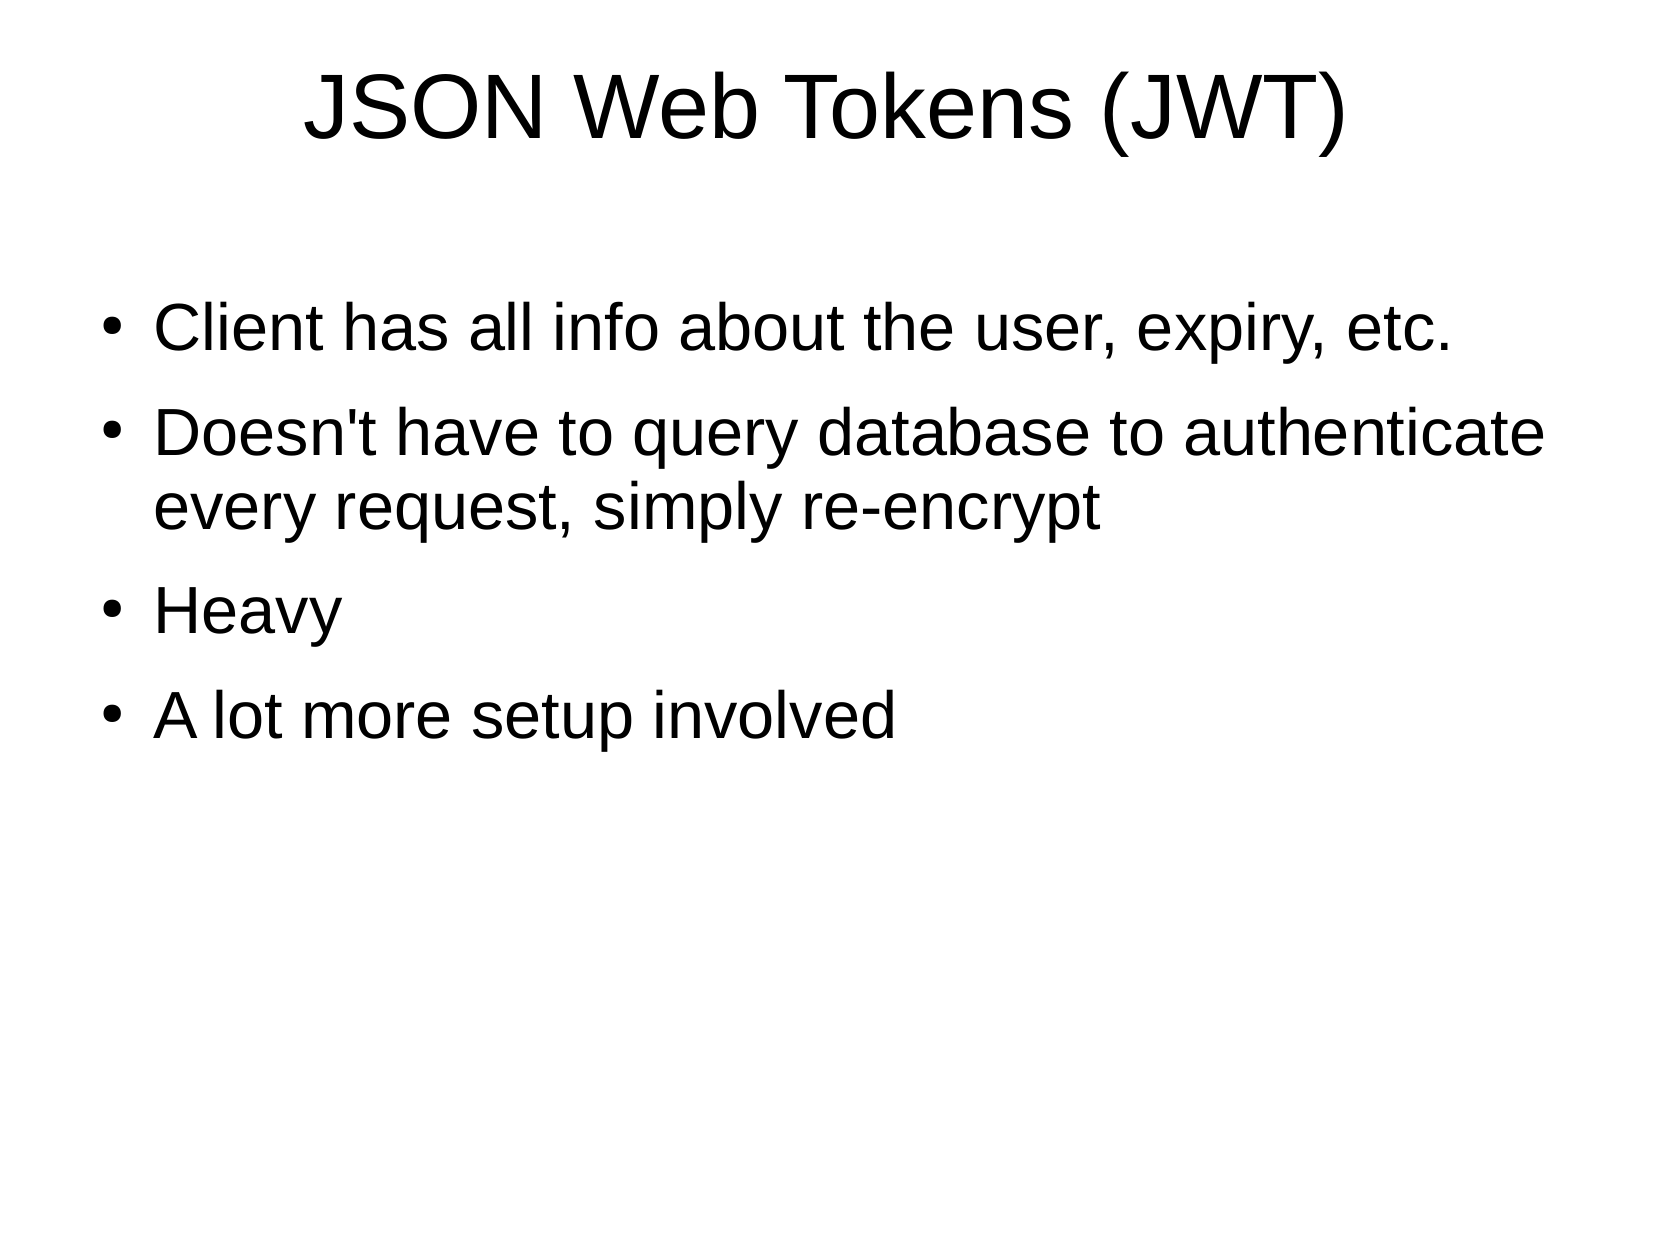

# JSON Web Tokens (JWT)
Client has all info about the user, expiry, etc.
Doesn't have to query database to authenticate every request, simply re-encrypt
Heavy
A lot more setup involved